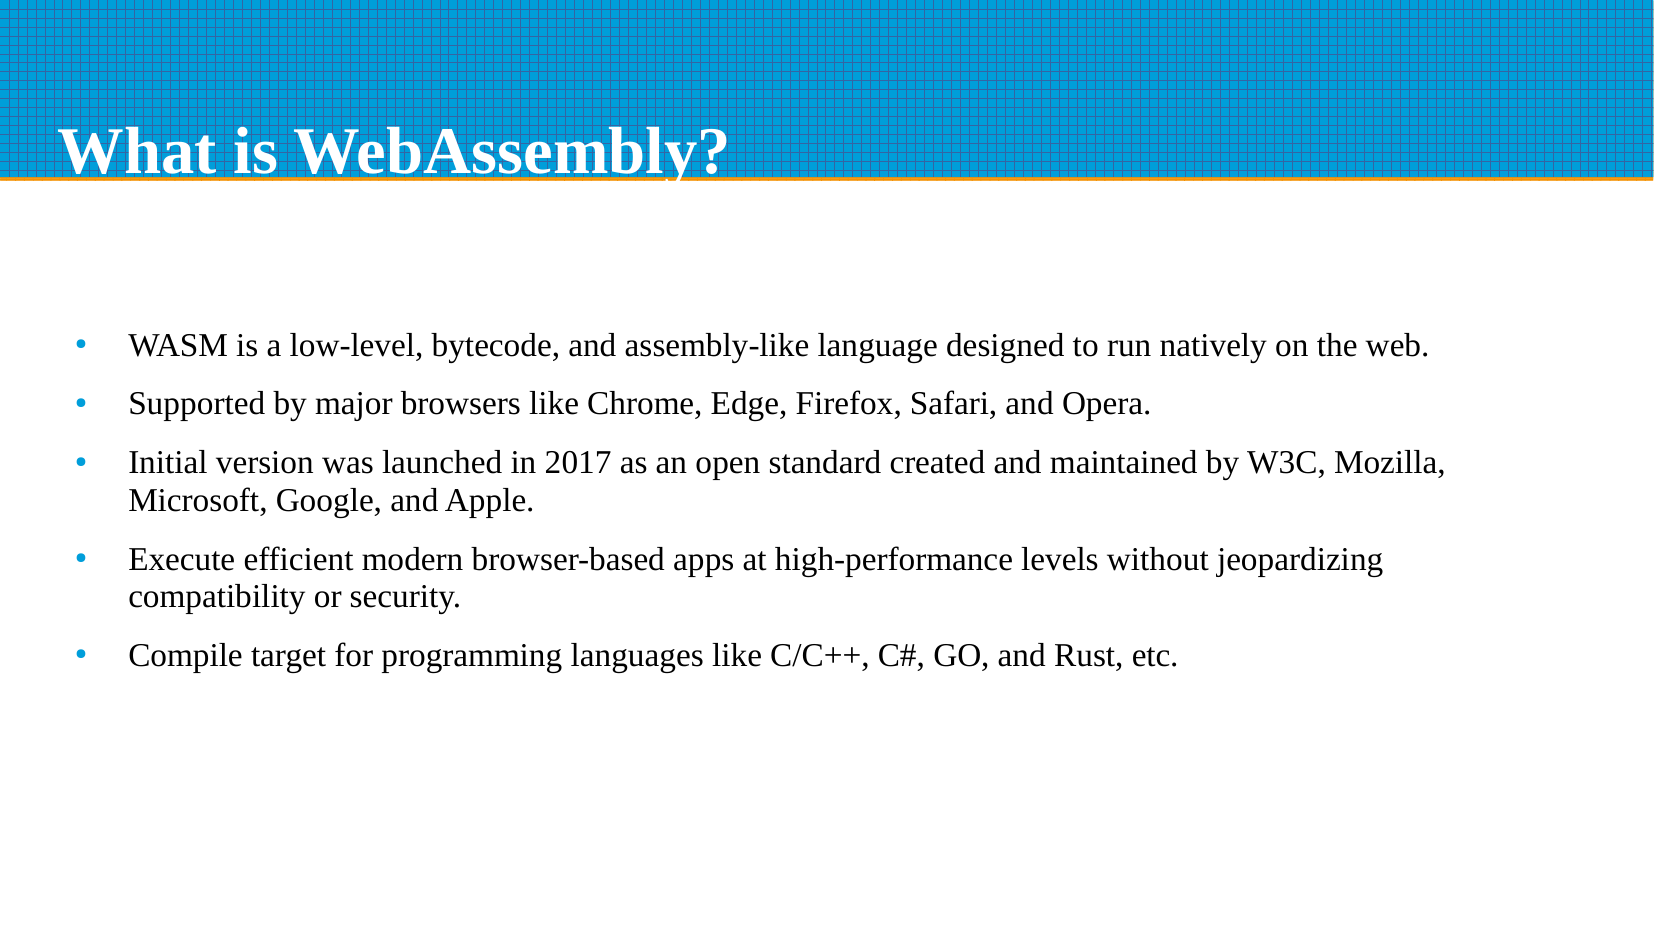

# What is WebAssembly?
WASM is a low-level, bytecode, and assembly-like language designed to run natively on the web.
Supported by major browsers like Chrome, Edge, Firefox, Safari, and Opera.
Initial version was launched in 2017 as an open standard created and maintained by W3C, Mozilla, Microsoft, Google, and Apple.
Execute efficient modern browser-based apps at high-performance levels without jeopardizing compatibility or security.
Compile target for programming languages like C/C++, C#, GO, and Rust, etc.